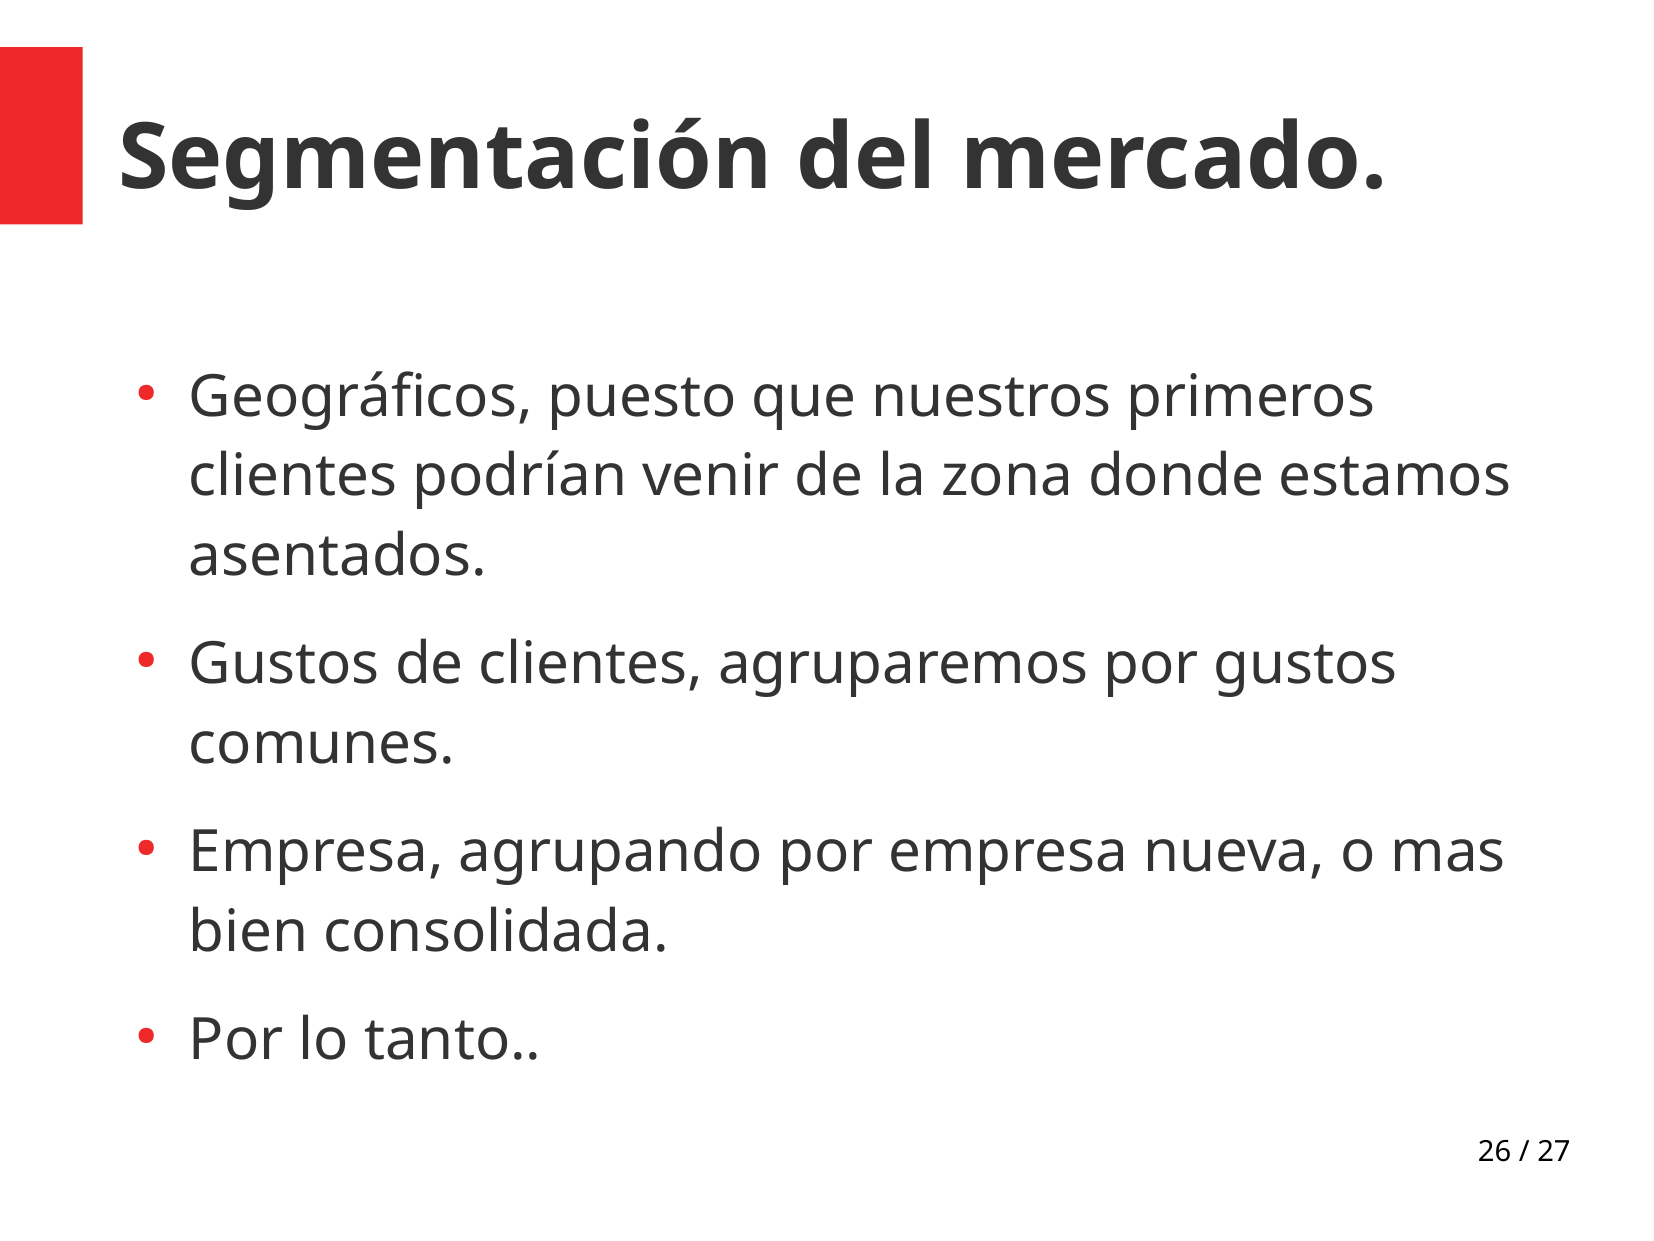

# Segmentación del mercado.
Geográficos, puesto que nuestros primeros clientes podrían venir de la zona donde estamos asentados.
Gustos de clientes, agruparemos por gustos comunes.
Empresa, agrupando por empresa nueva, o mas bien consolidada.
Por lo tanto..
26